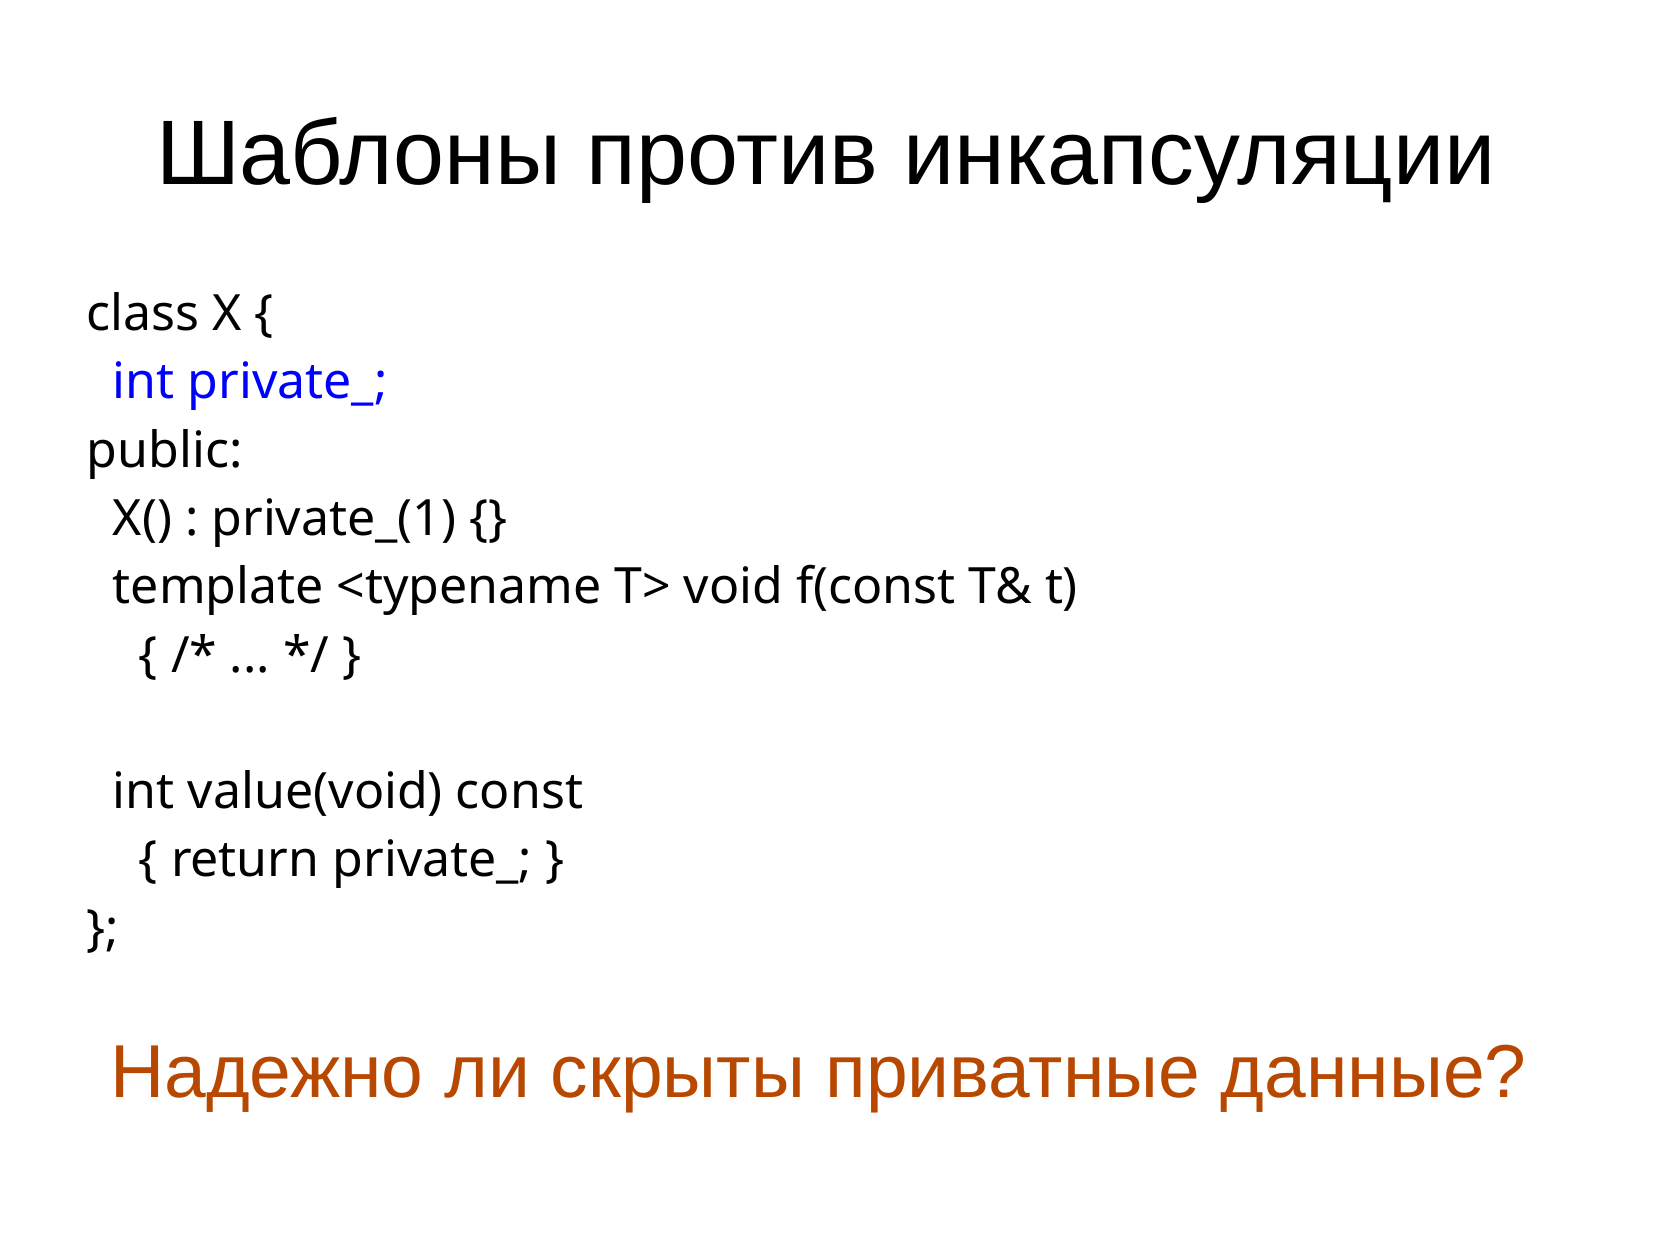

# Шаблоны против инкапсуляции
class X {
 int private_;
public:
 X() : private_(1) {}
 template <typename T> void f(const T& t)
 { /* ... */ }
 int value(void) const
 { return private_; }
};
Надежно ли скрыты приватные данные?